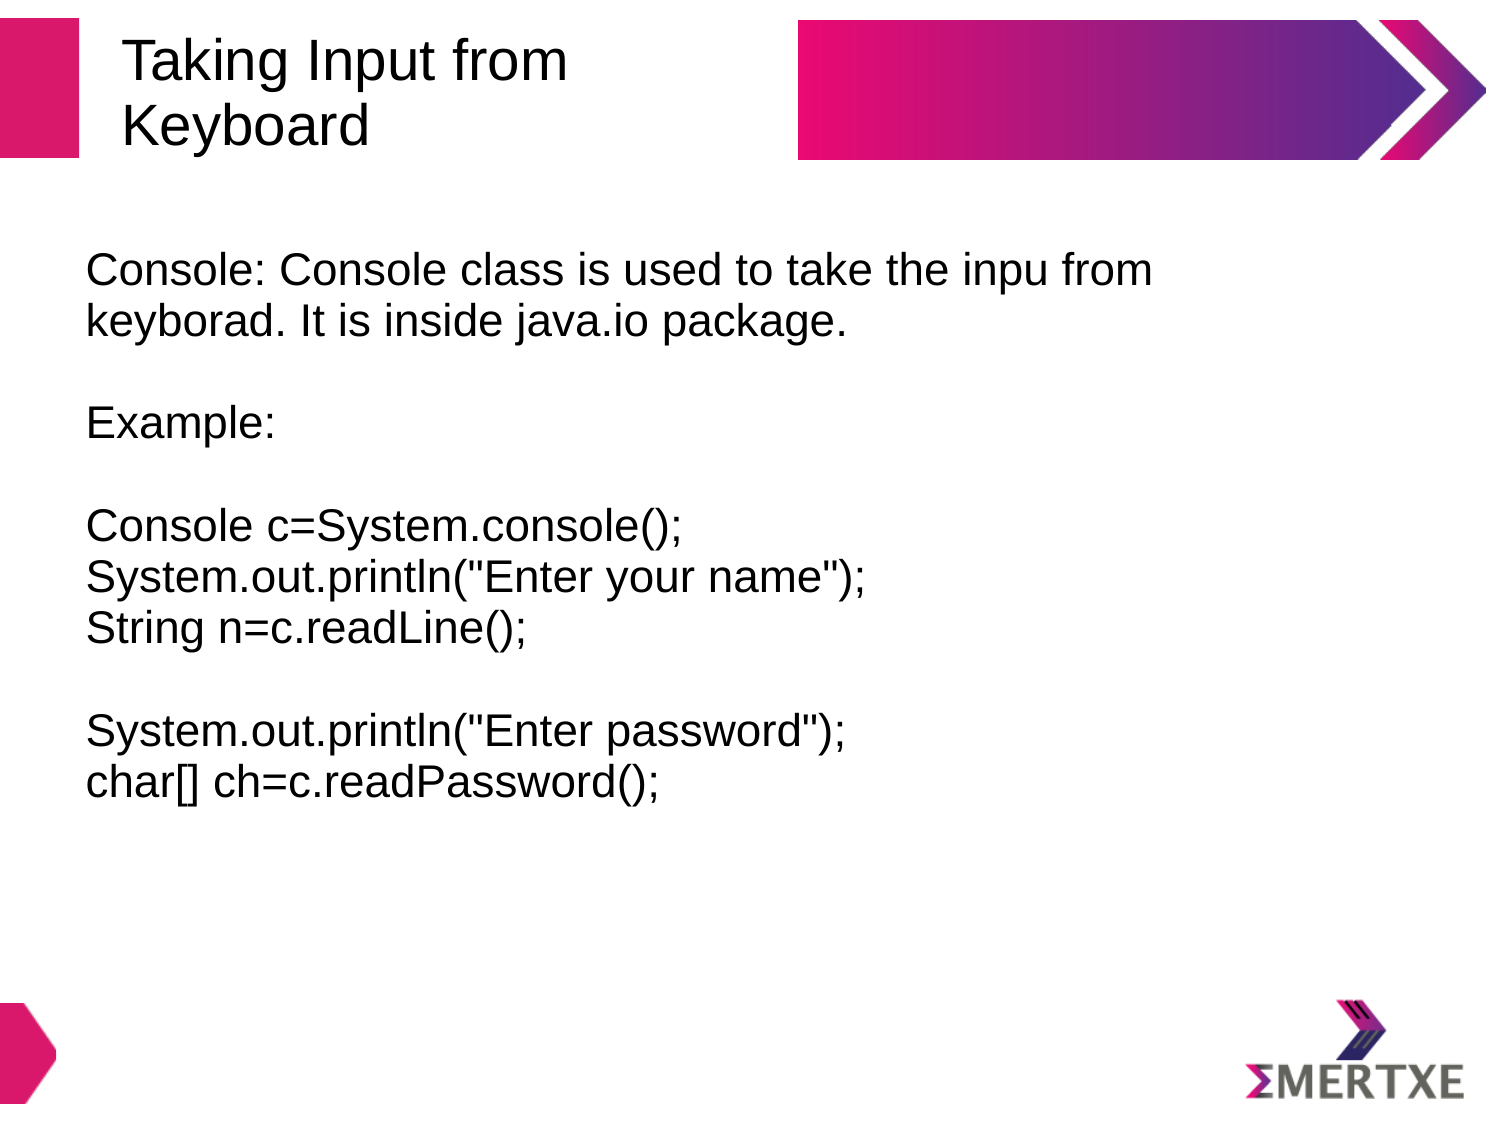

Taking Input from Keyboard
Console: Console class is used to take the inpu from keyborad. It is inside java.io package.
Example:
Console c=System.console();
System.out.println("Enter your name");
String n=c.readLine();
System.out.println("Enter password");
char[] ch=c.readPassword();